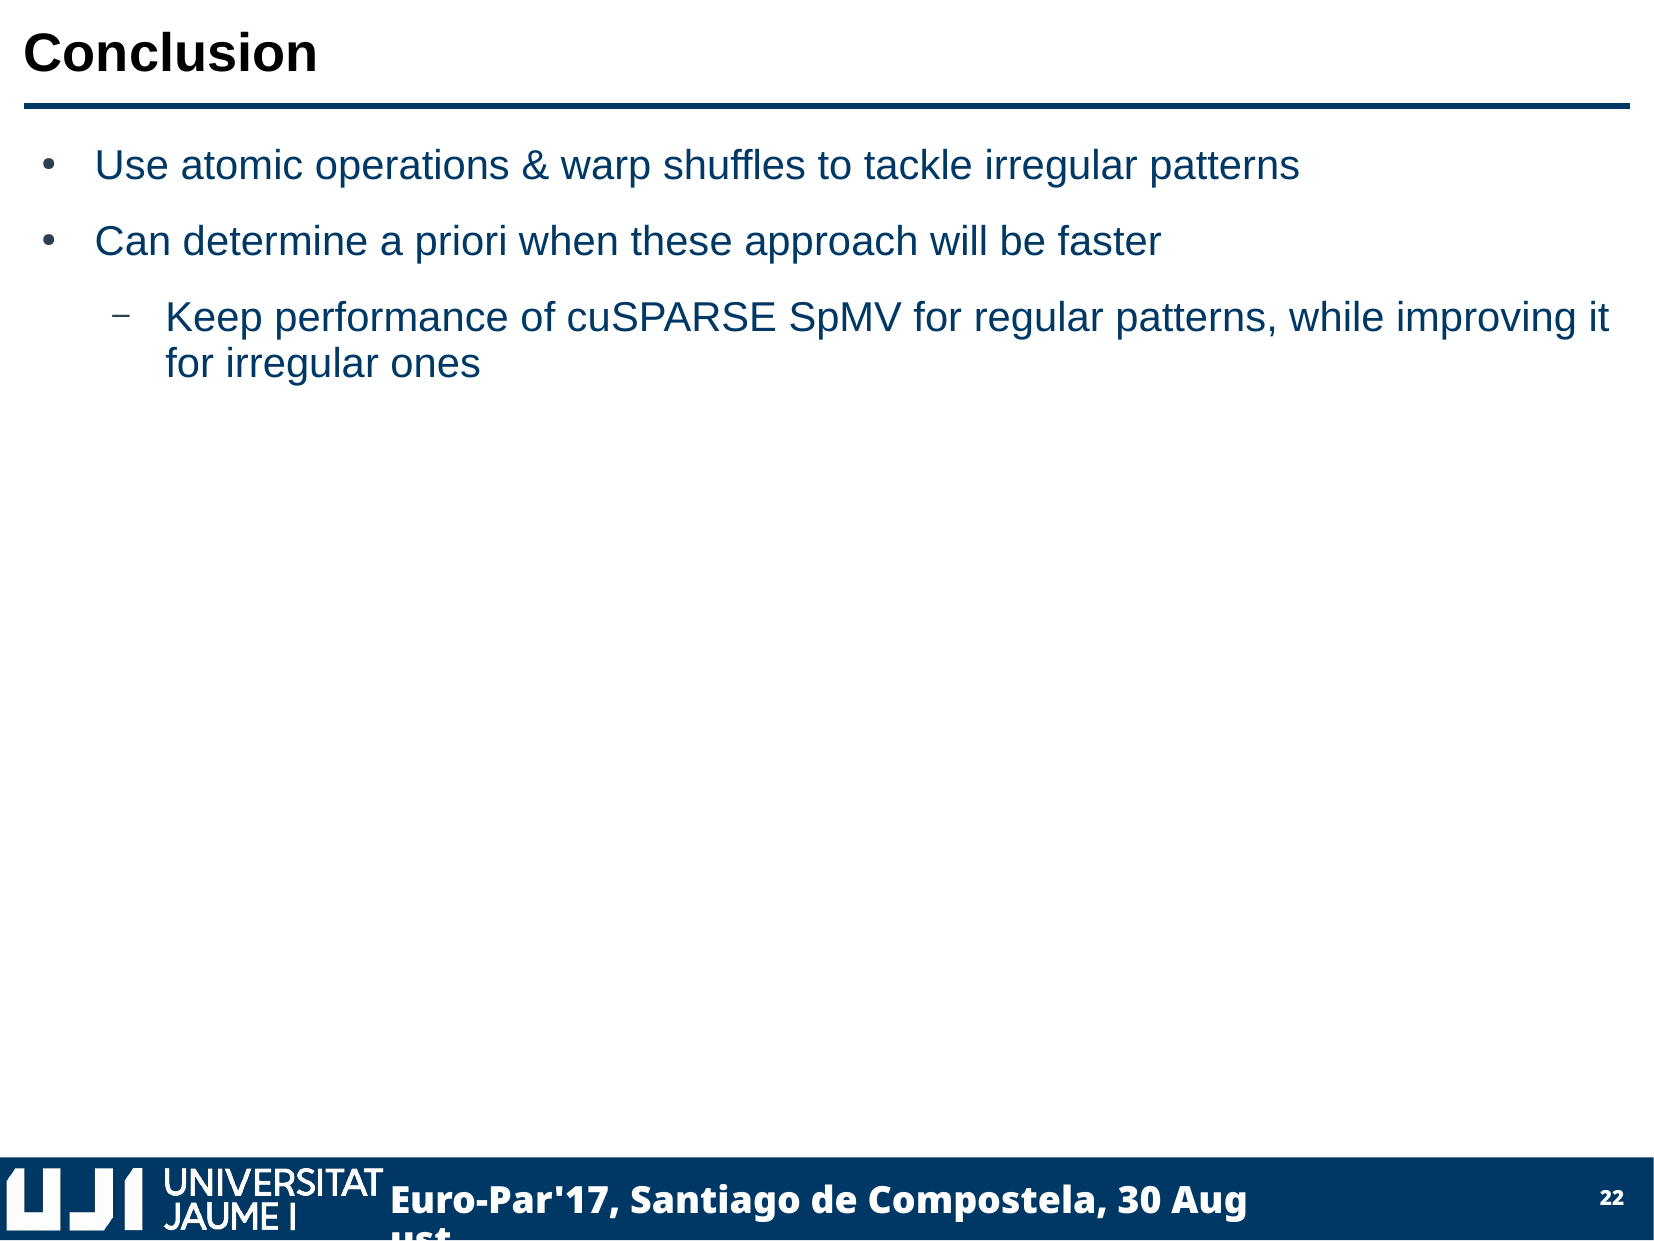

# Conclusion
Use atomic operations & warp shuffles to tackle irregular patterns
Can determine a priori when these approach will be faster
Keep performance of cuSPARSE SpMV for regular patterns, while improving it for irregular ones
Euro-Par'17, Santiago de Compostela, 30 August
22